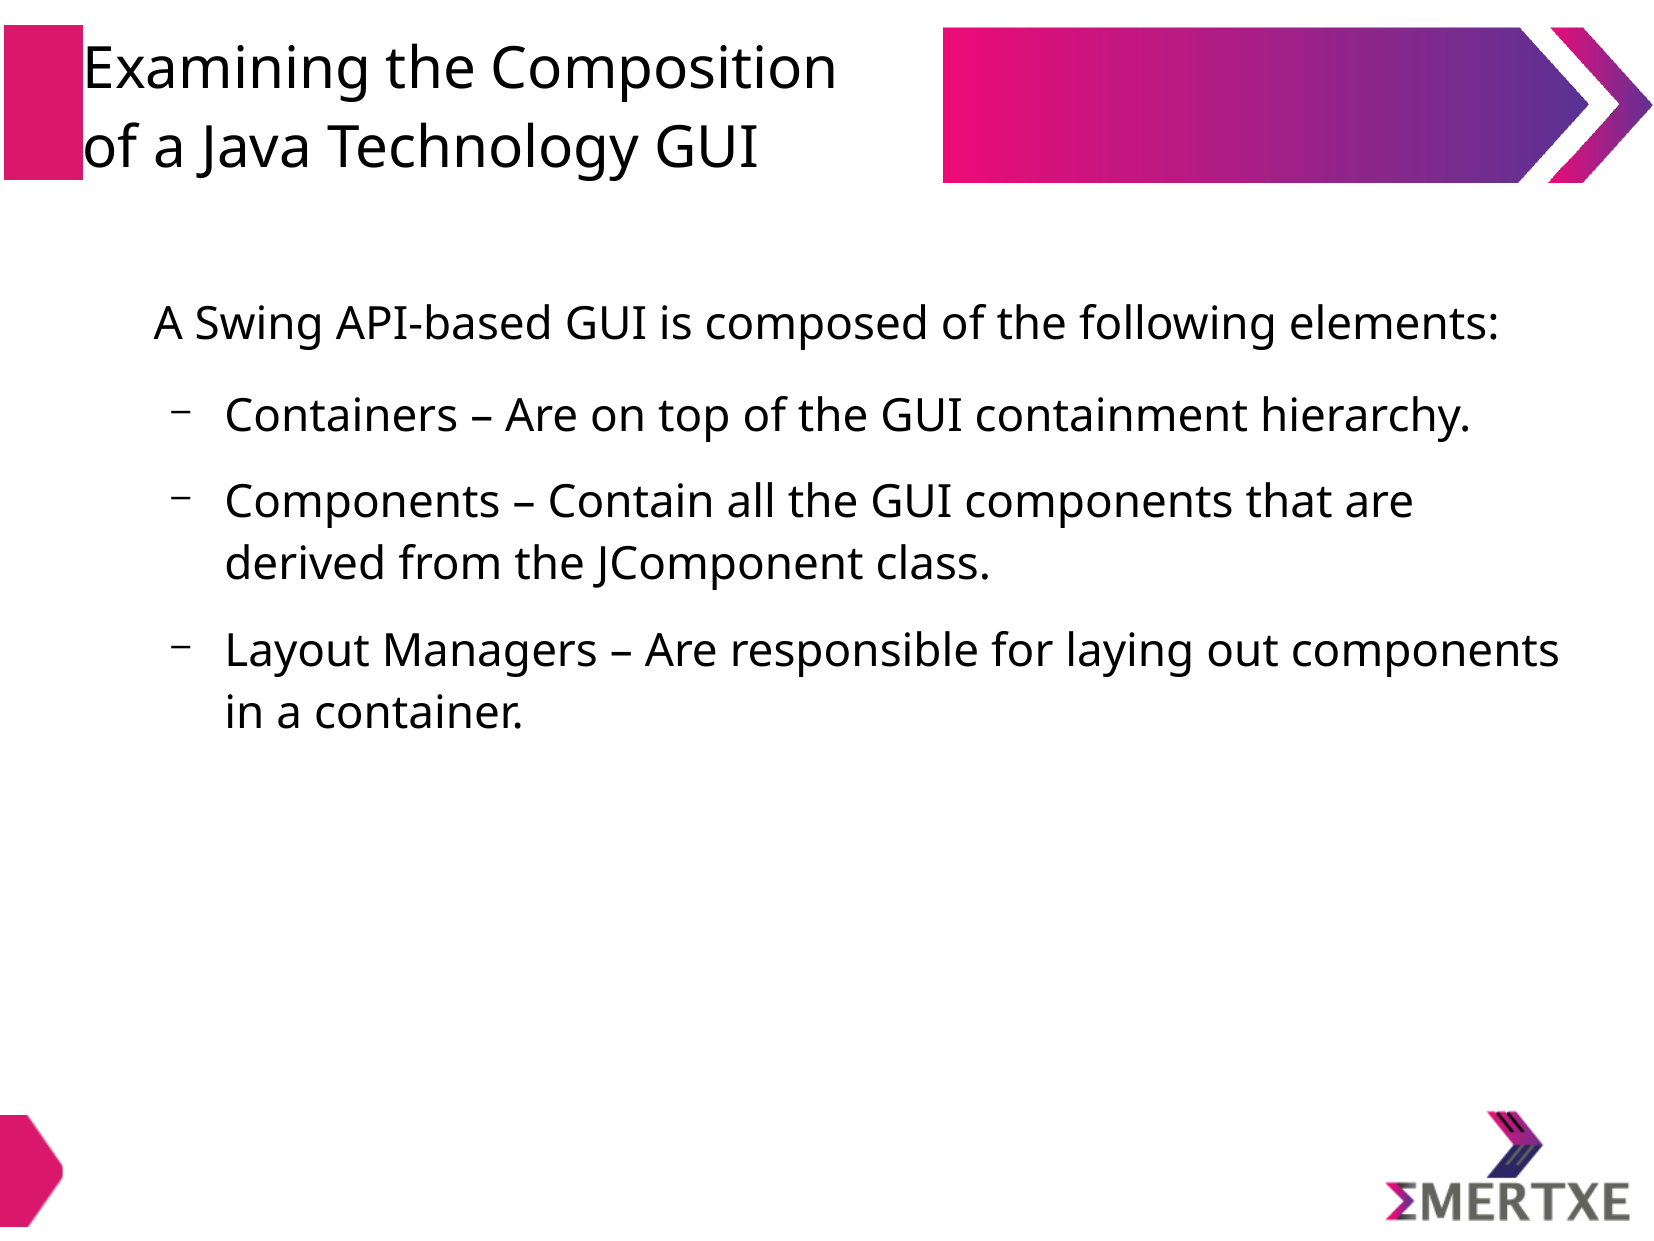

# Examining the Composition of a Java Technology GUI
A Swing API-based GUI is composed of the following elements:
Containers – Are on top of the GUI containment hierarchy.
Components – Contain all the GUI components that are derived from the JComponent class.
Layout Managers – Are responsible for laying out components in a container.